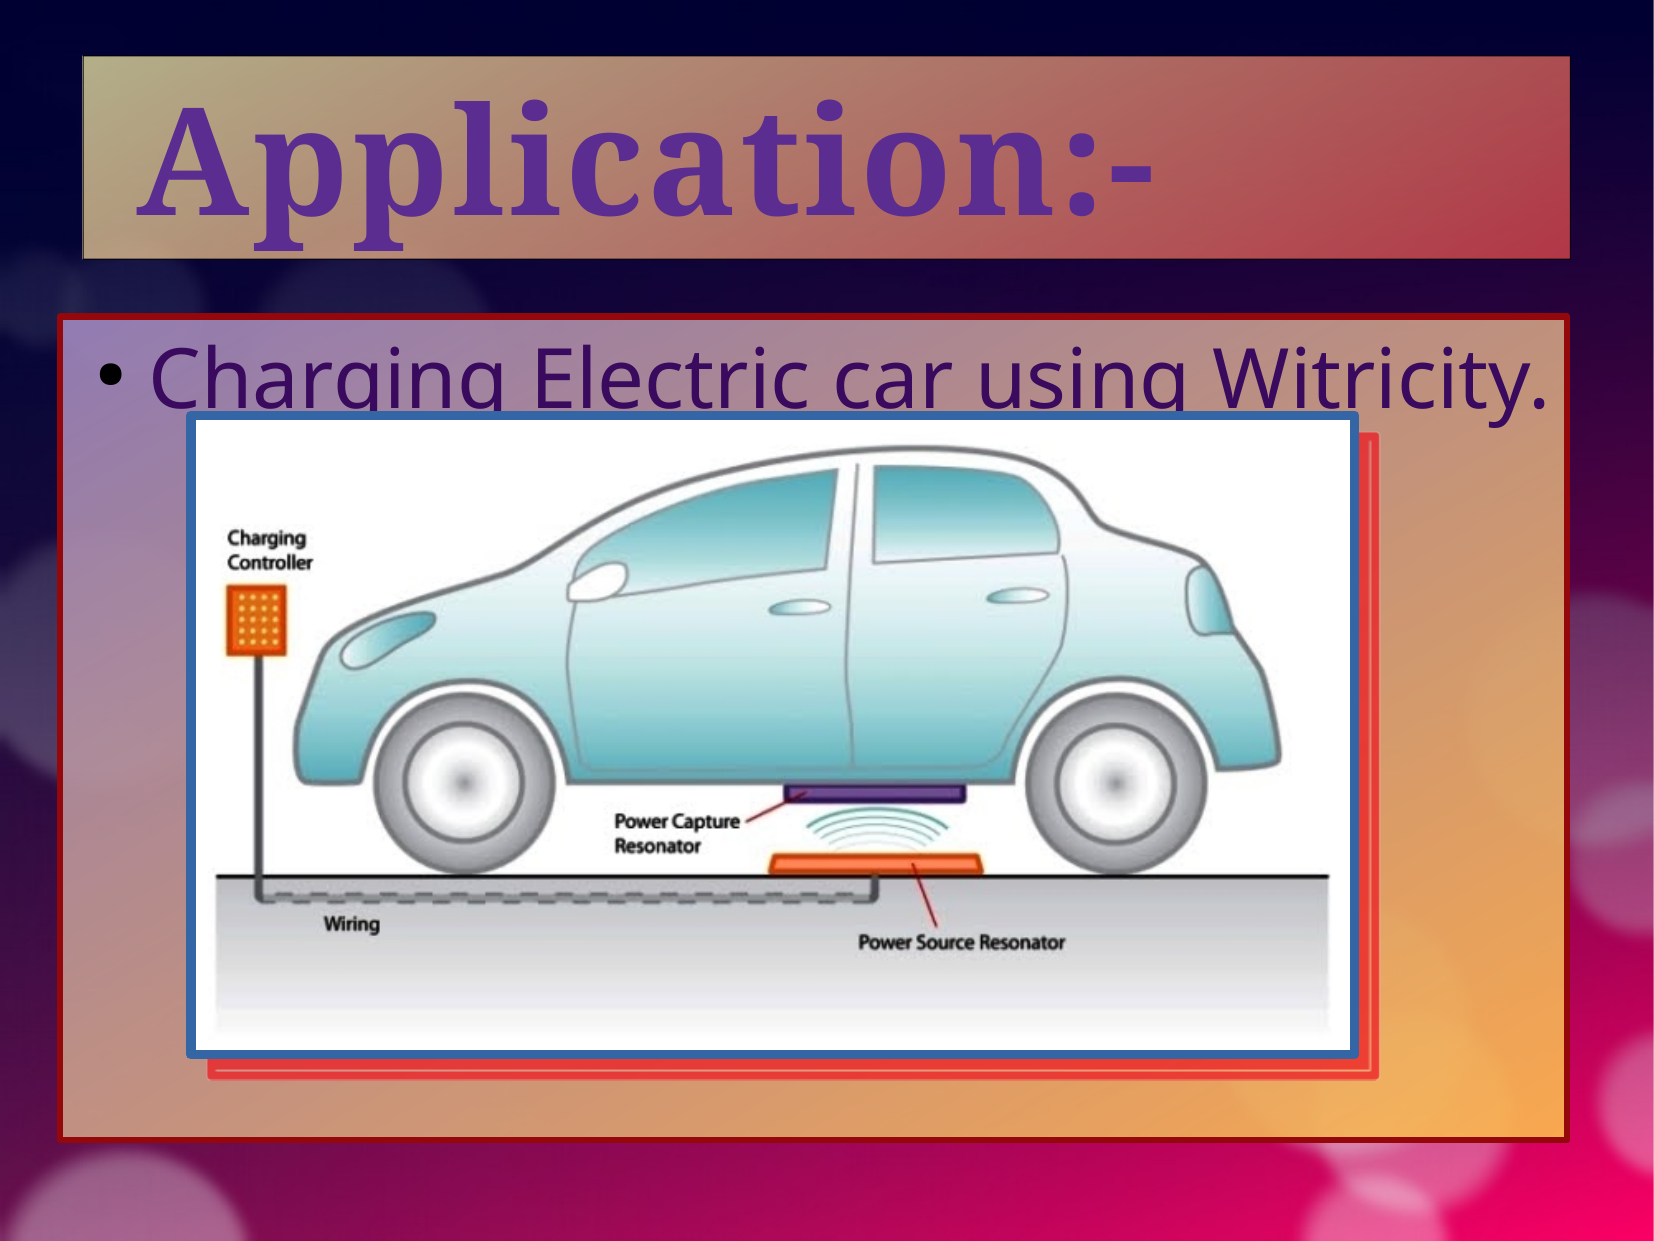

# Application:-
Charging Electric car using Witricity.